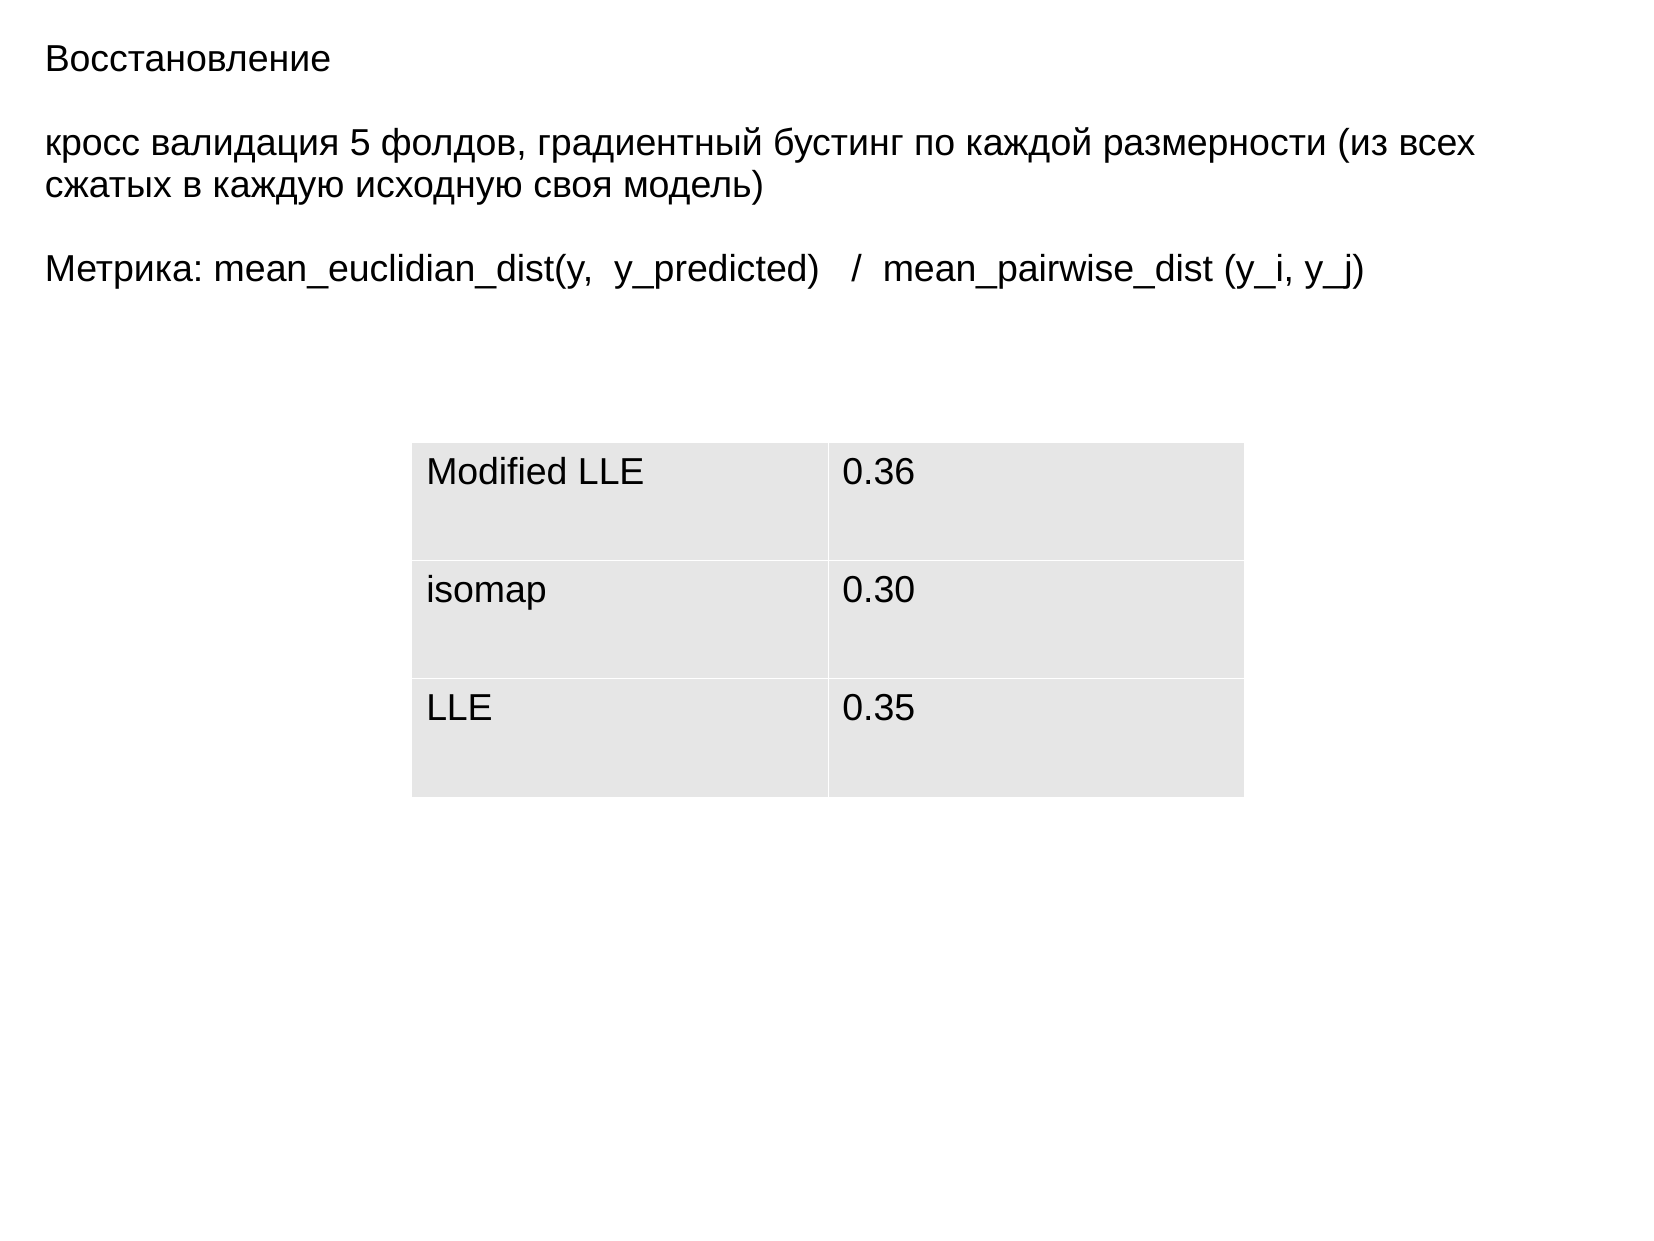

Восстановление
кросс валидация 5 фолдов, градиентный бустинг по каждой размерности (из всех сжатых в каждую исходную своя модель)
Метрика: mean_euclidian_dist(y, y_predicted) / mean_pairwise_dist (y_i, y_j)
| Modified LLE | 0.36 |
| --- | --- |
| isomap | 0.30 |
| LLE | 0.35 |